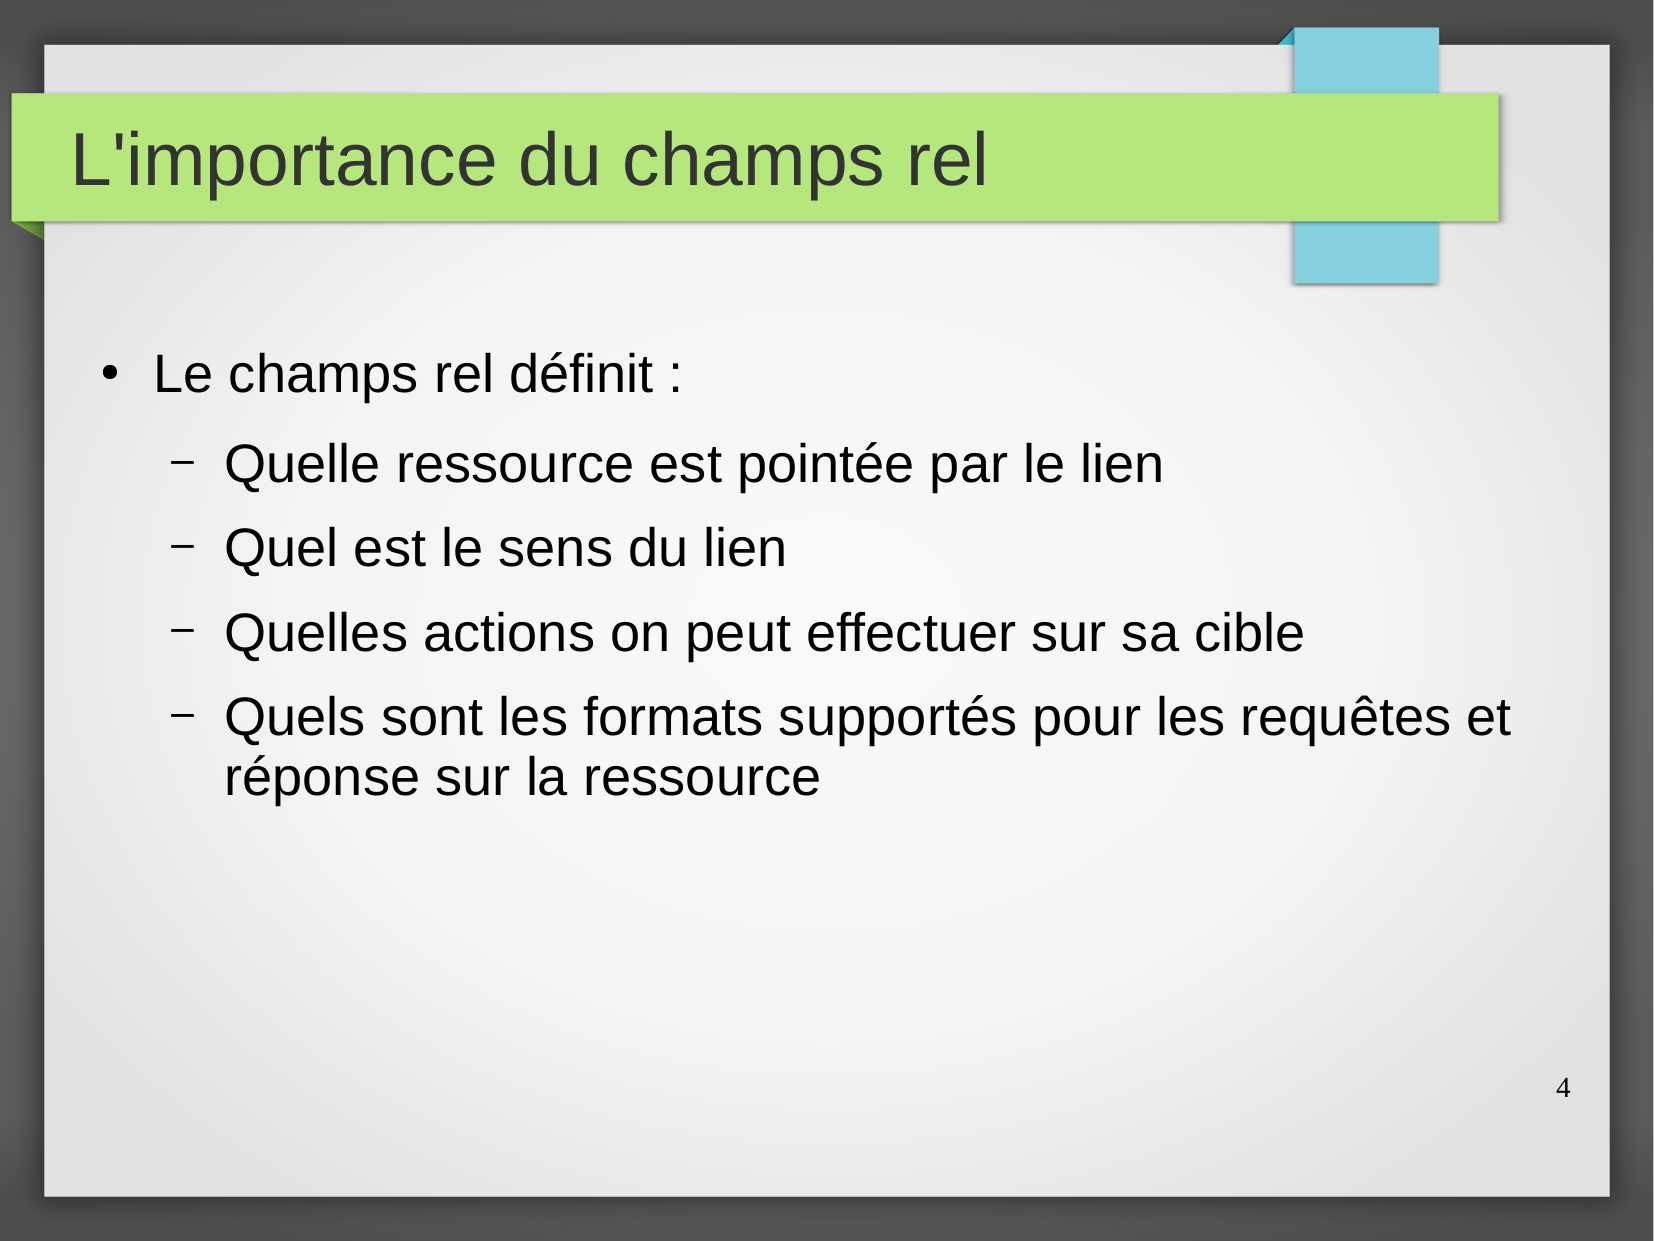

# L'importance du champs rel
Le champs rel définit :
Quelle ressource est pointée par le lien
Quel est le sens du lien
Quelles actions on peut effectuer sur sa cible
Quels sont les formats supportés pour les requêtes et réponse sur la ressource
4